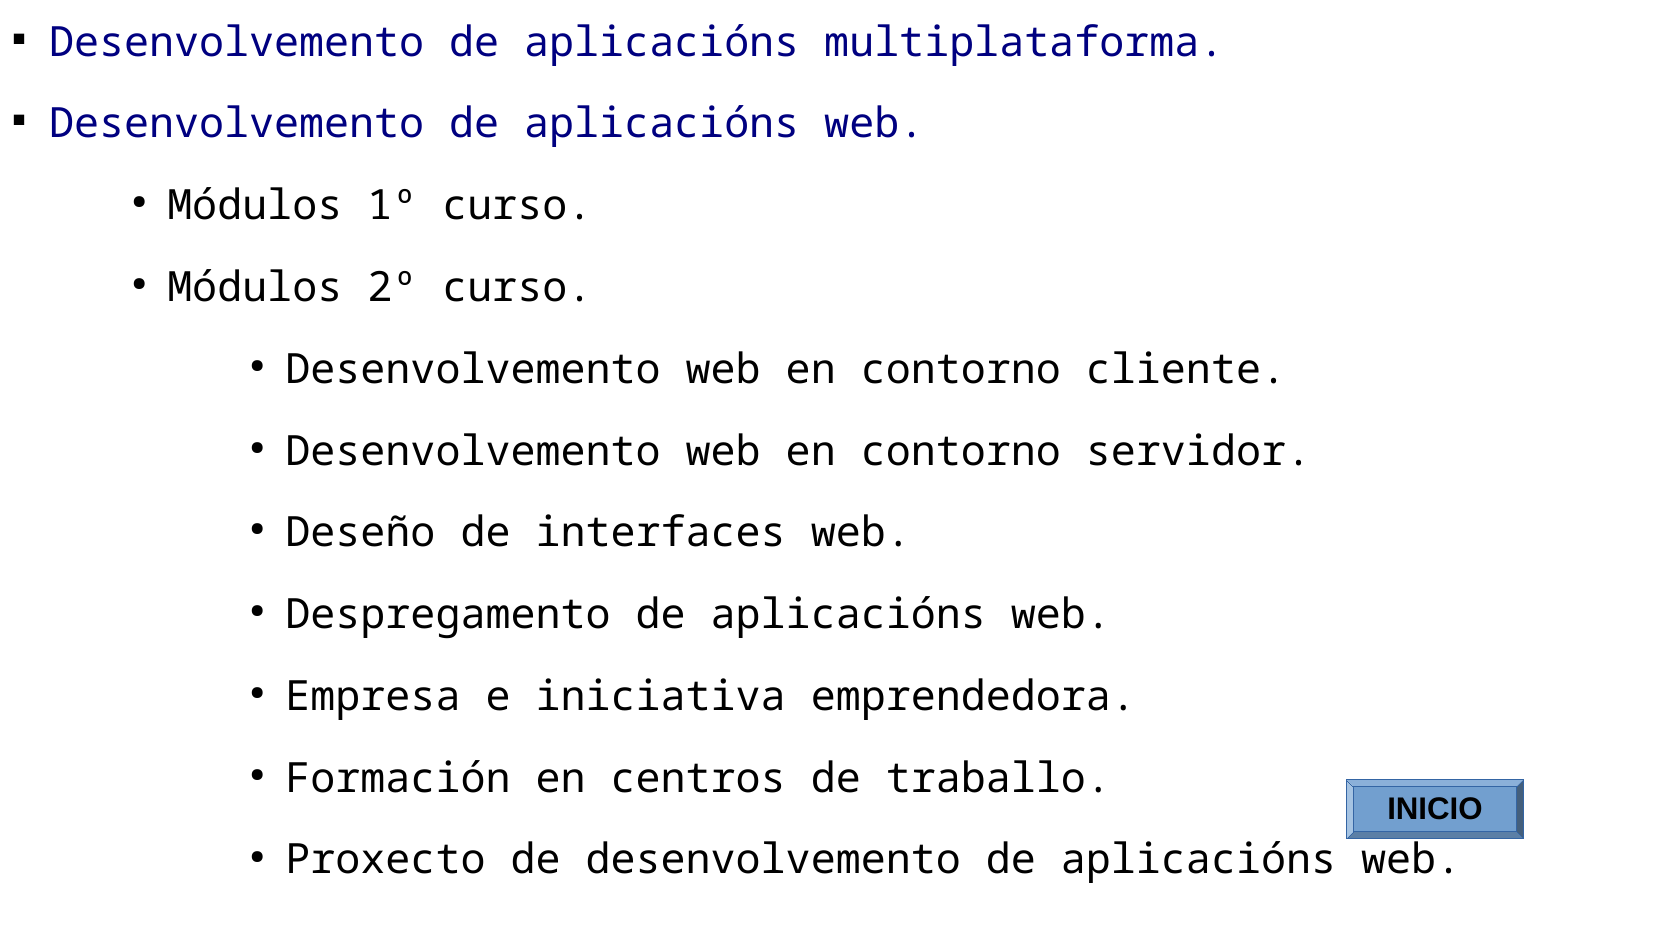

Desenvolvemento de aplicacións multiplataforma.
Desenvolvemento de aplicacións web.
Módulos 1º curso.
Módulos 2º curso.
Desenvolvemento web en contorno cliente.
Desenvolvemento web en contorno servidor.
Deseño de interfaces web.
Despregamento de aplicacións web.
Empresa e iniciativa emprendedora.
Formación en centros de traballo.
Proxecto de desenvolvemento de aplicacións web.
INICIO